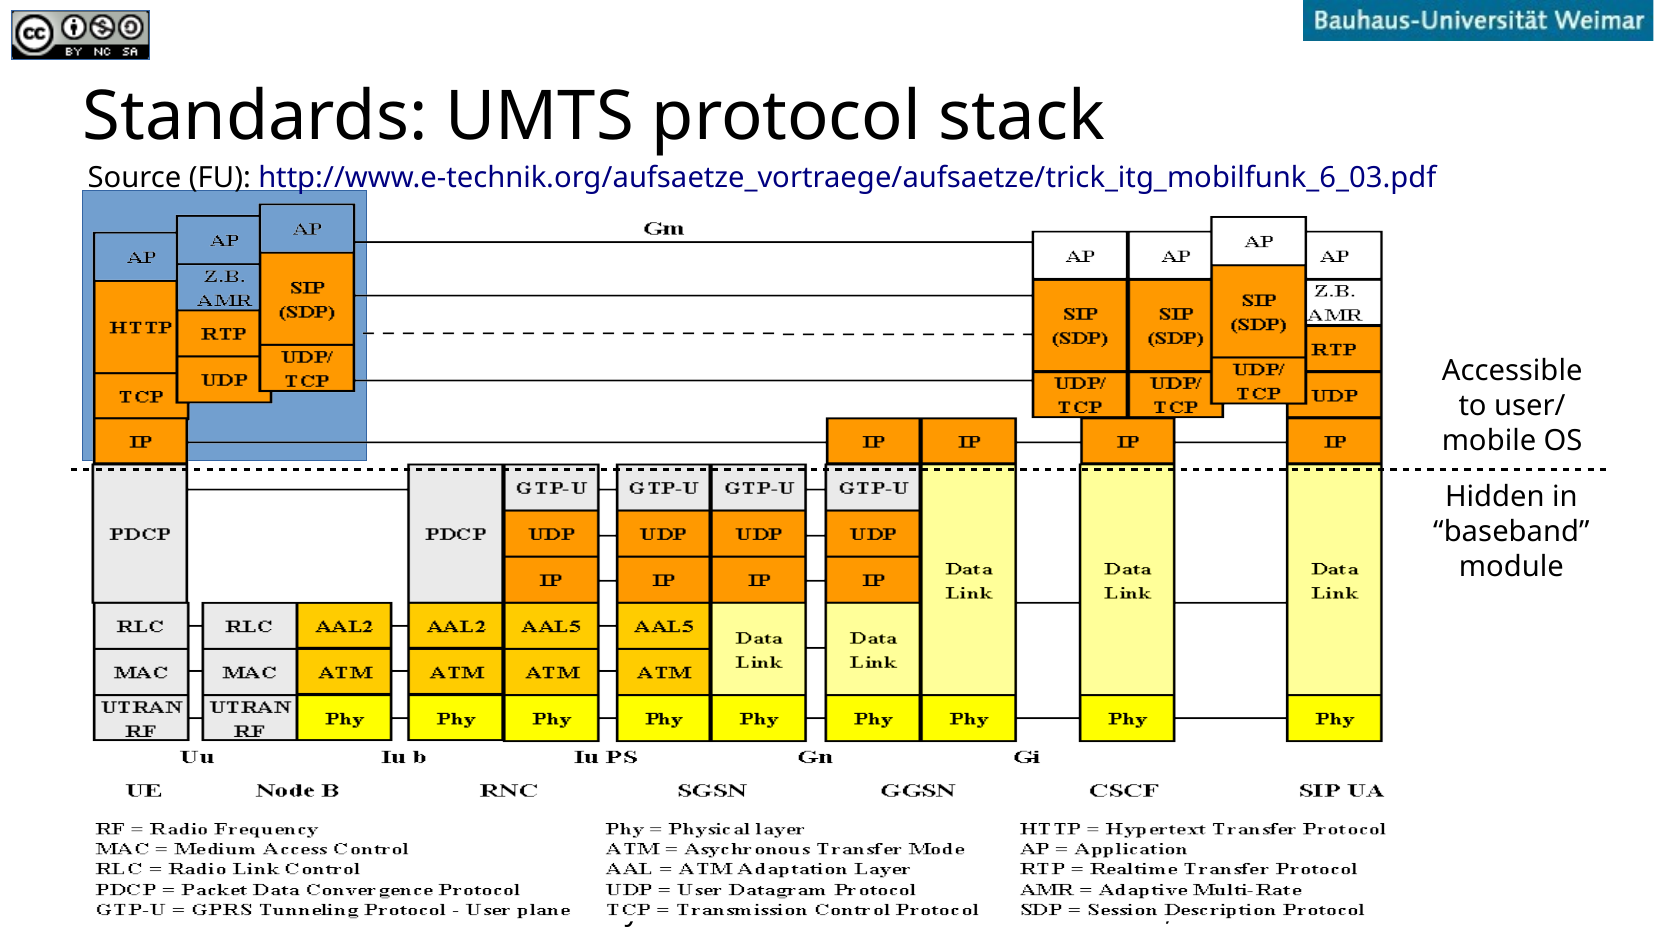

# Standards: UMTS protocol stack
Source (FU): http://www.e-technik.org/aufsaetze_vortraege/aufsaetze/trick_itg_mobilfunk_6_03.pdf
Accessible
to user/
mobile OS
Hidden in
“baseband”
module
Mobile Information Systems - © 2015-2024 Dr. Florian Echtler, BUW/AAU
20